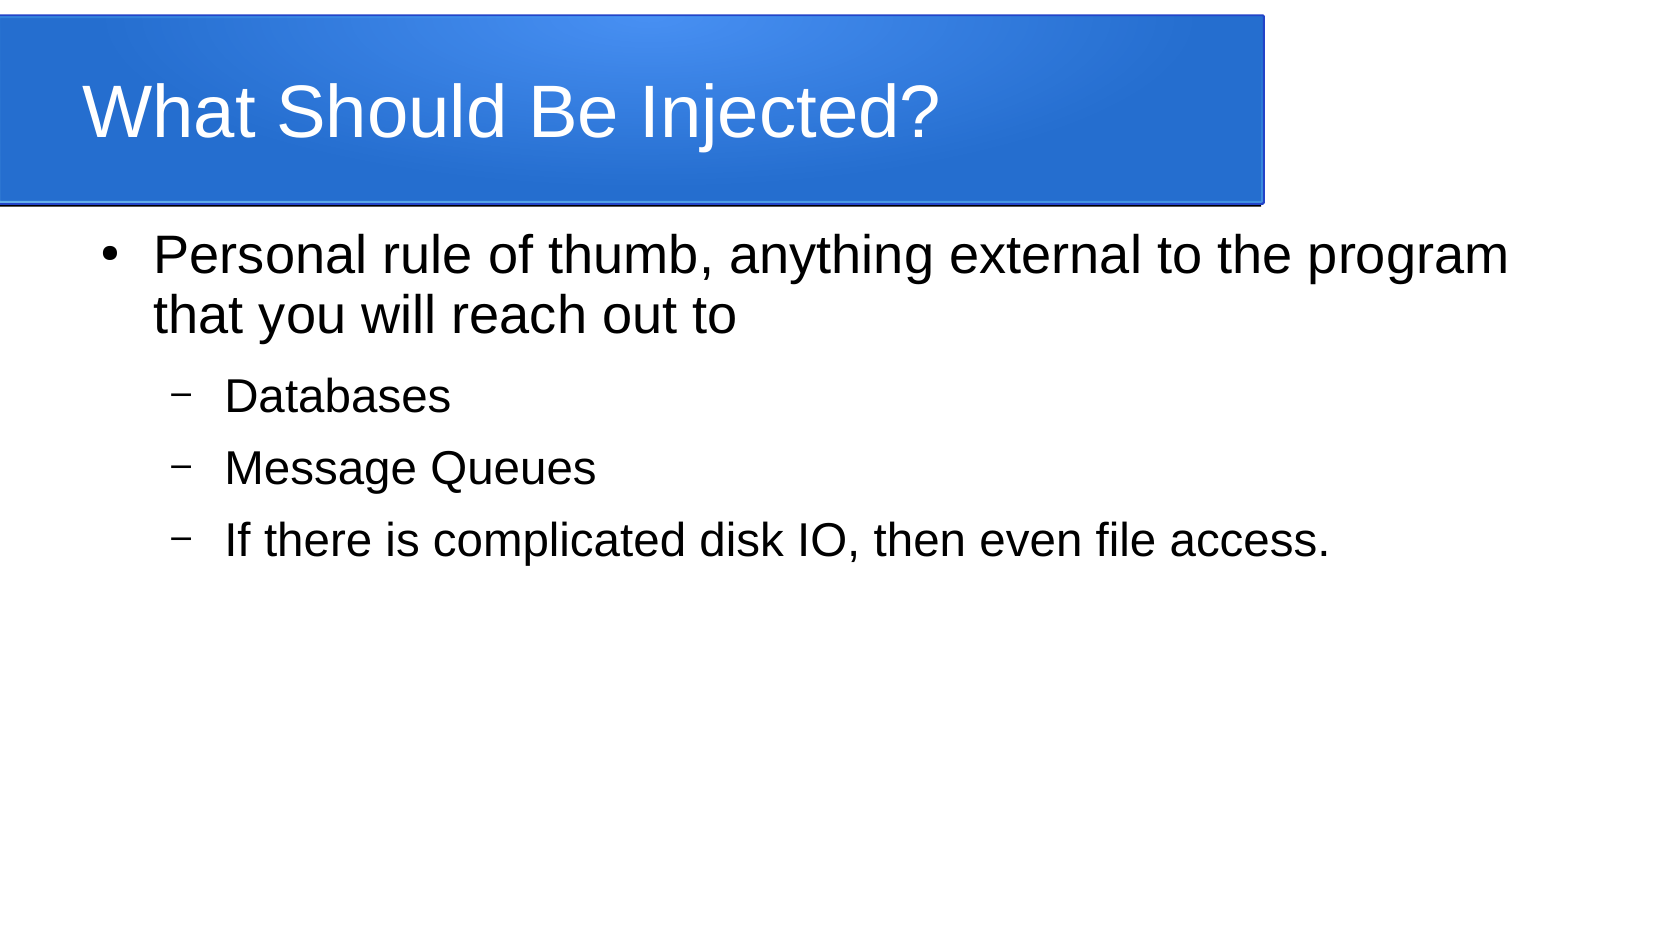

# What Should Be Injected?
Personal rule of thumb, anything external to the program that you will reach out to
Databases
Message Queues
If there is complicated disk IO, then even file access.